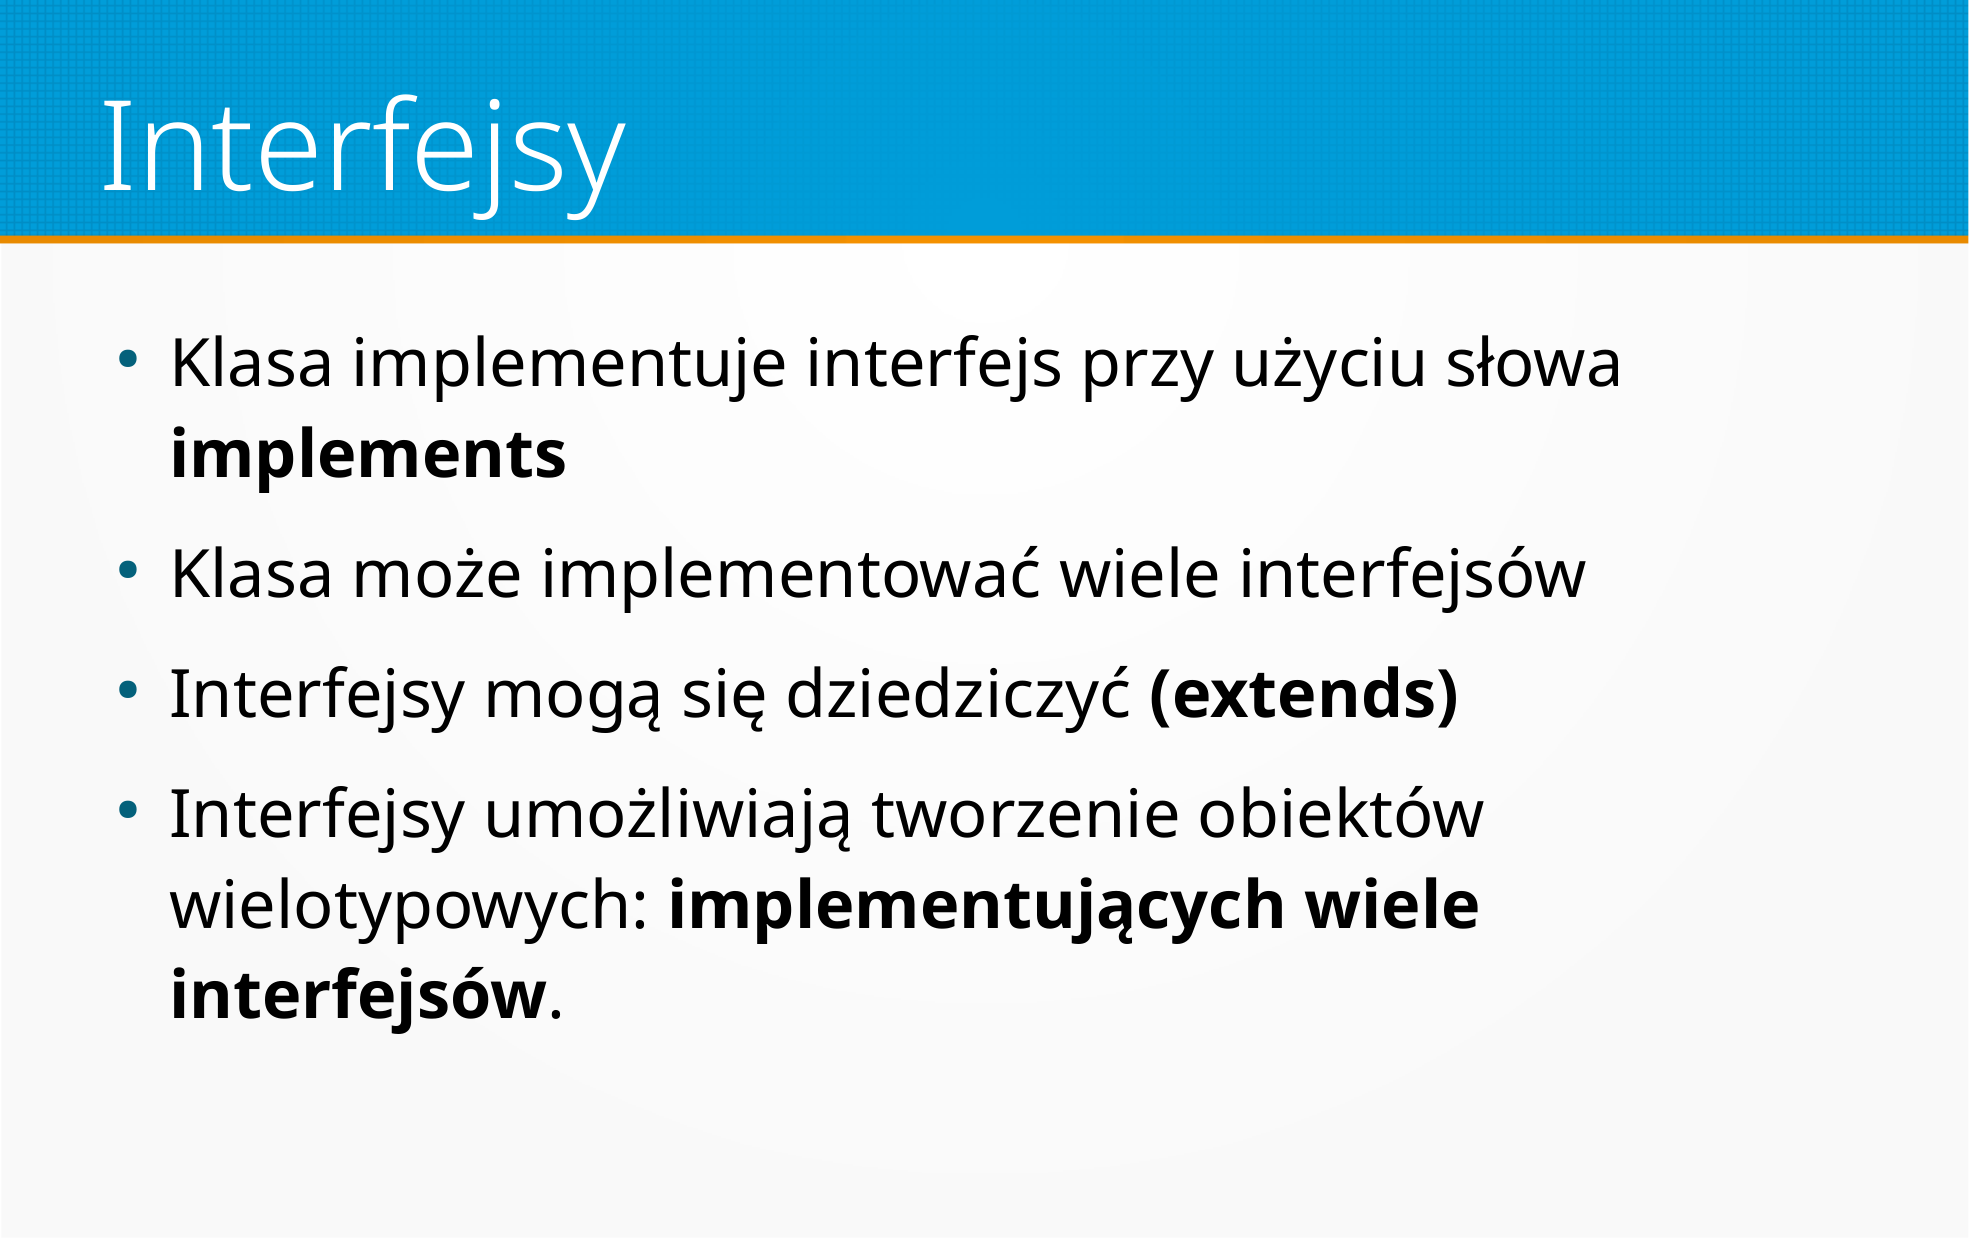

# Interfejsy
Klasa implementuje interfejs przy użyciu słowa implements
Klasa może implementować wiele interfejsów
Interfejsy mogą się dziedziczyć (extends)
Interfejsy umożliwiają tworzenie obiektów wielotypowych: implementujących wiele interfejsów.